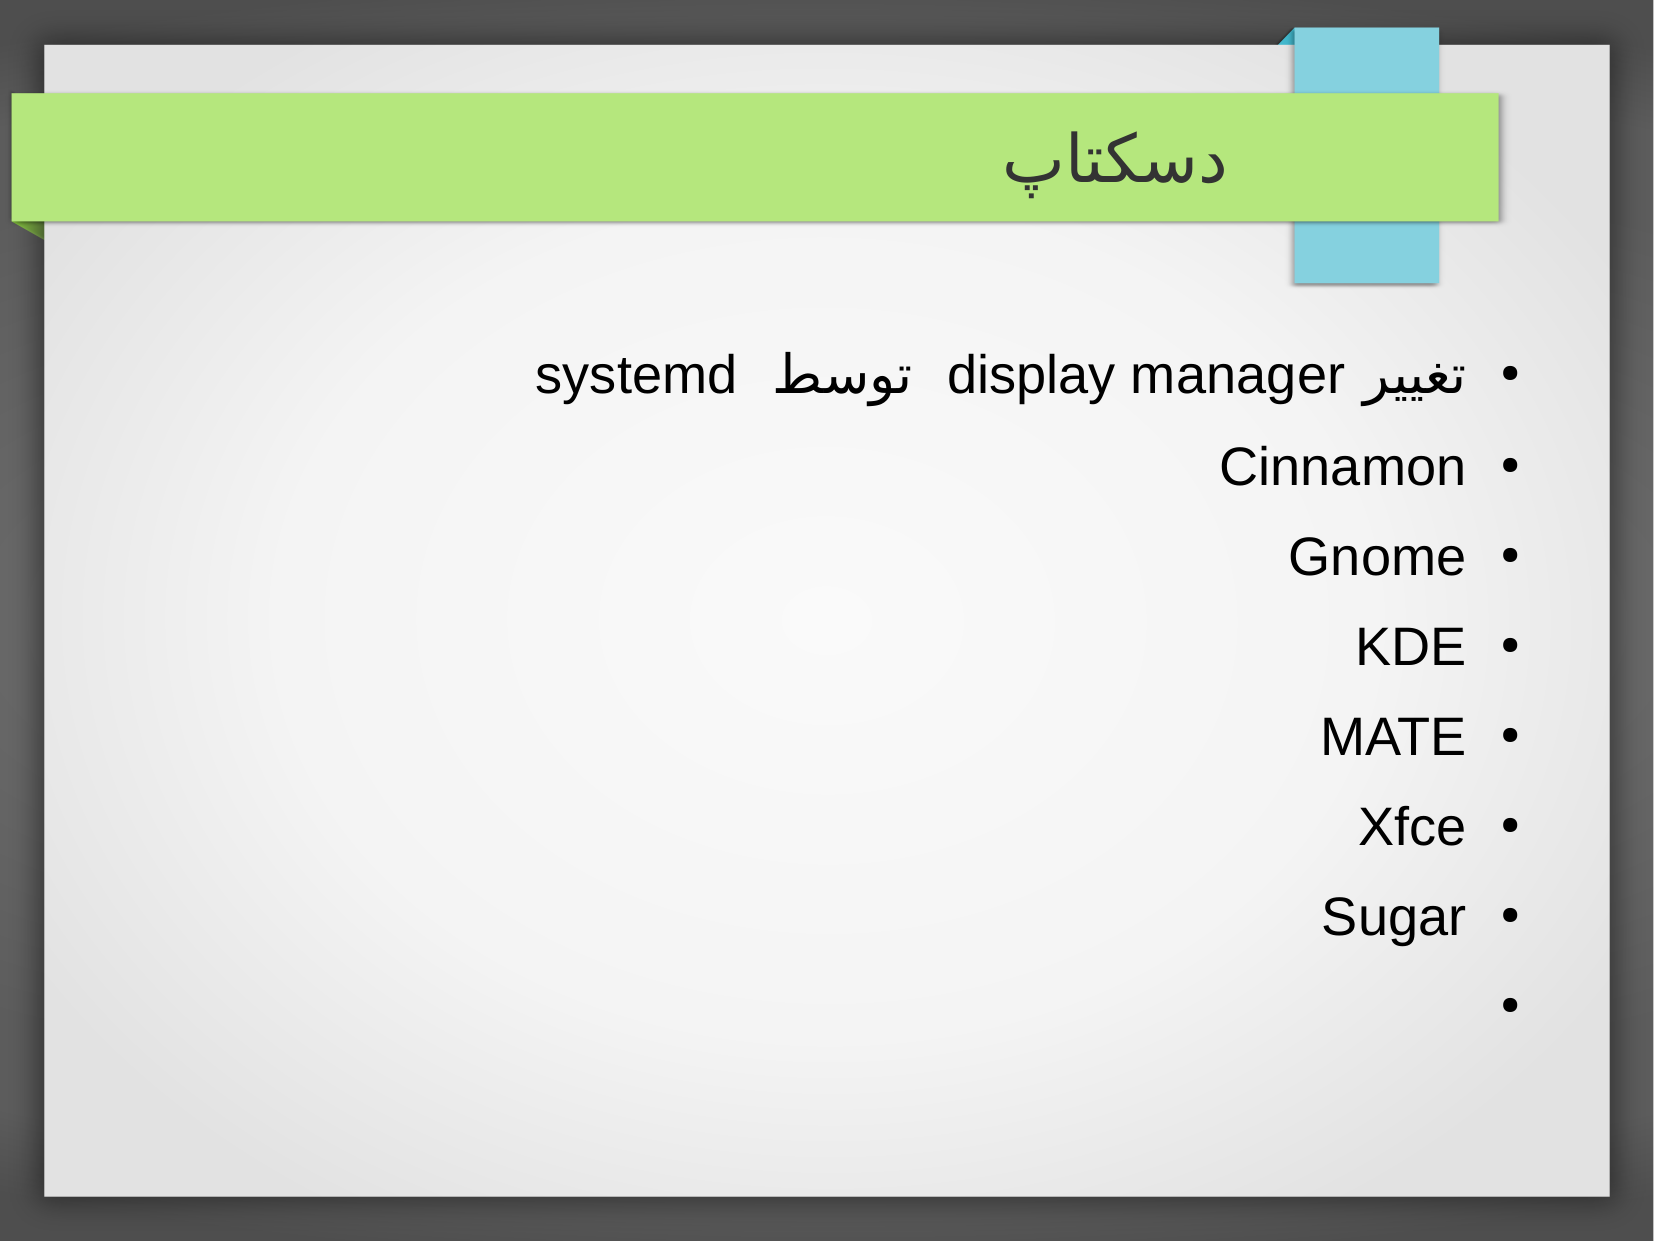

# دسکتاپ
تغییر display manager توسط systemd
Cinnamon
Gnome
KDE
MATE
Xfce
Sugar